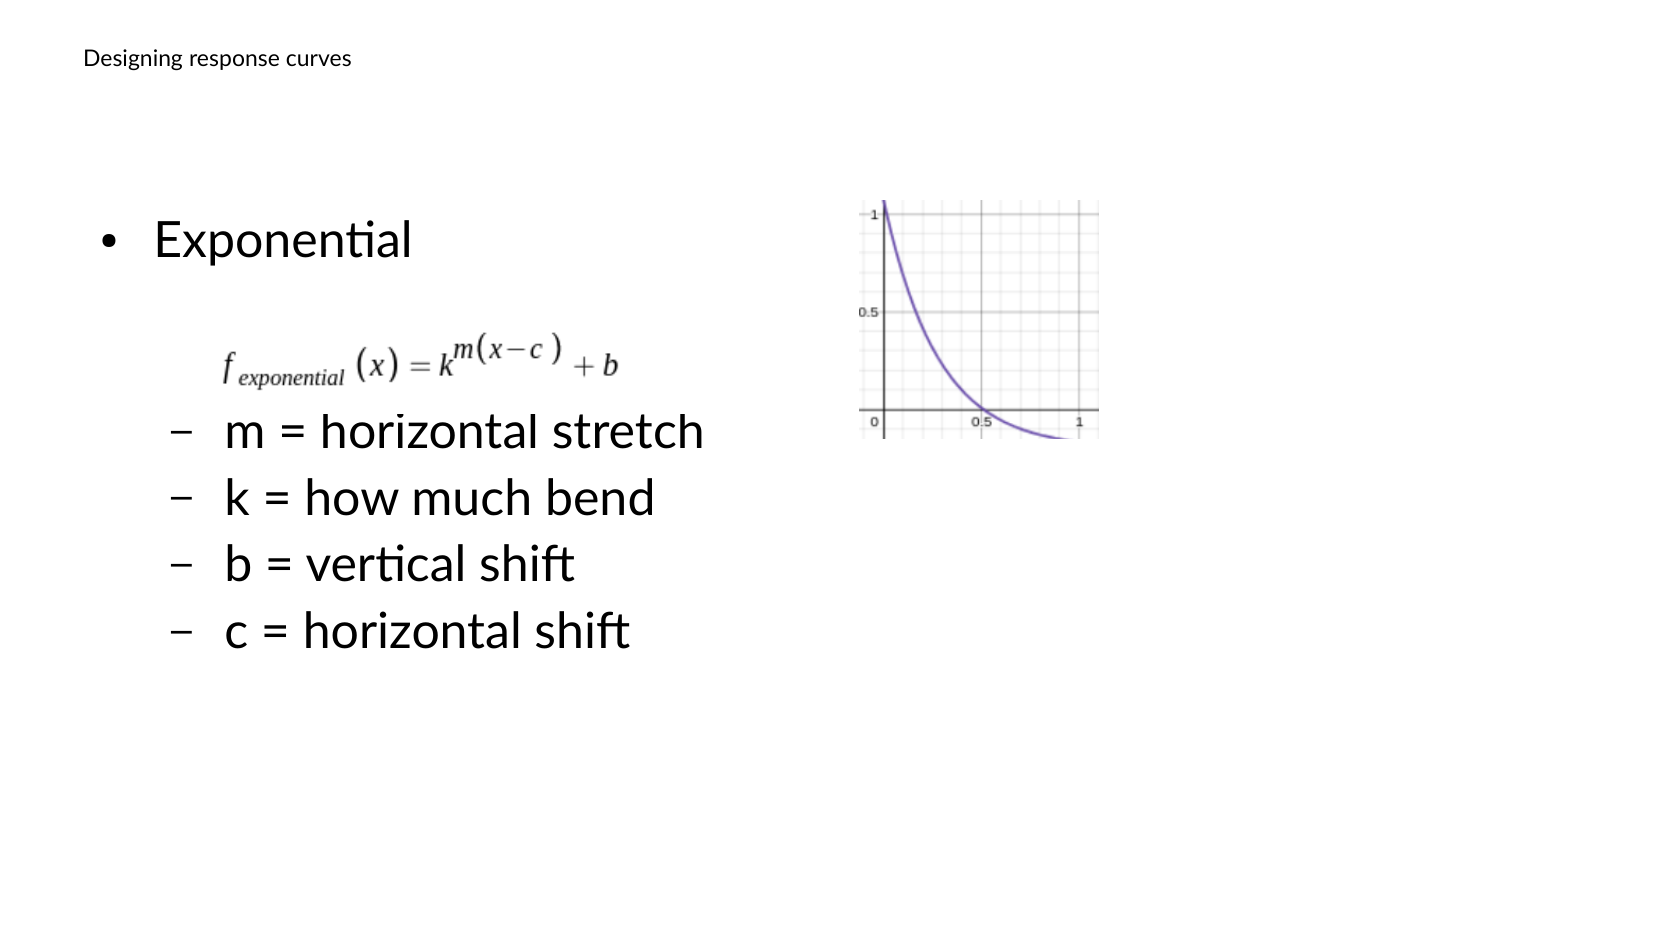

# Designing response curves
Exponential
m = horizontal stretch
k = how much bend
b = vertical shift
c = horizontal shift